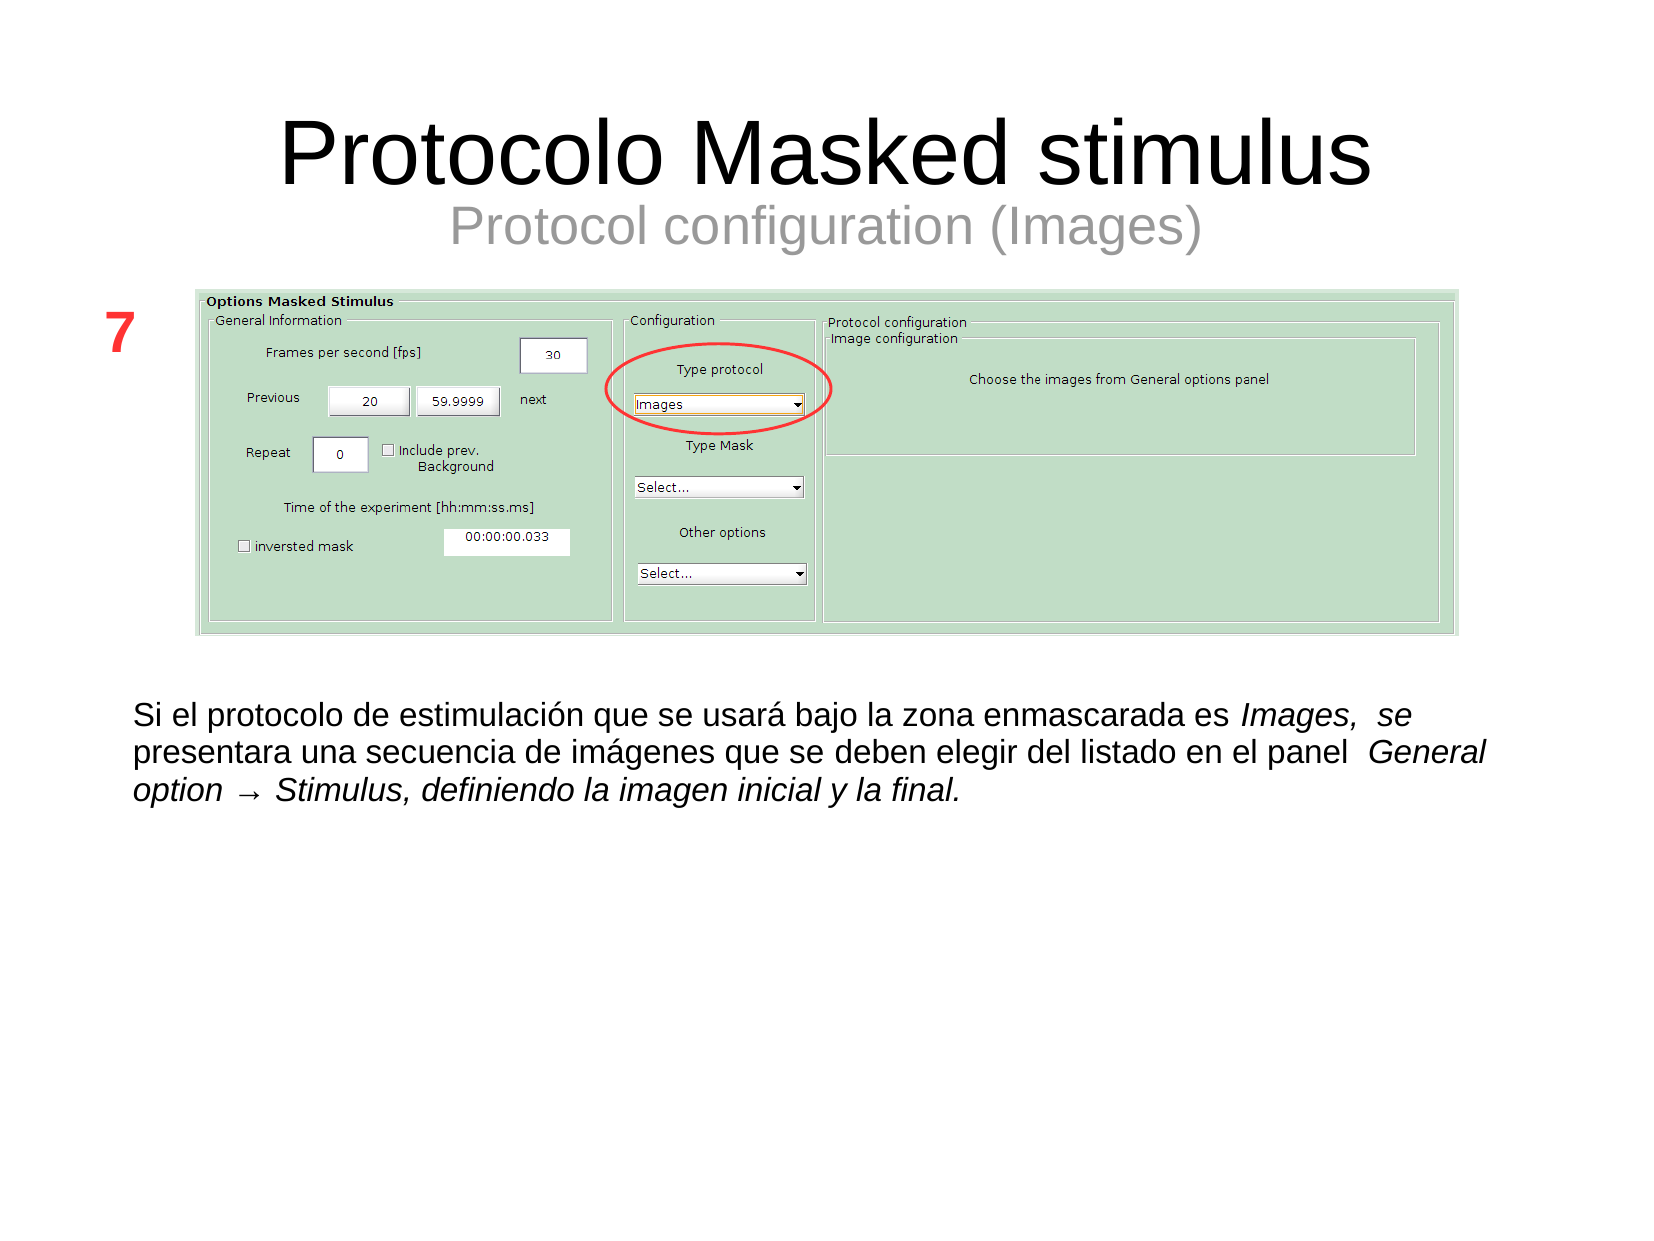

# Protocolo Masked stimulus
Protocol configuration (Images)
7
Si el protocolo de estimulación que se usará bajo la zona enmascarada es Images, se presentara una secuencia de imágenes que se deben elegir del listado en el panel General option → Stimulus, definiendo la imagen inicial y la final.